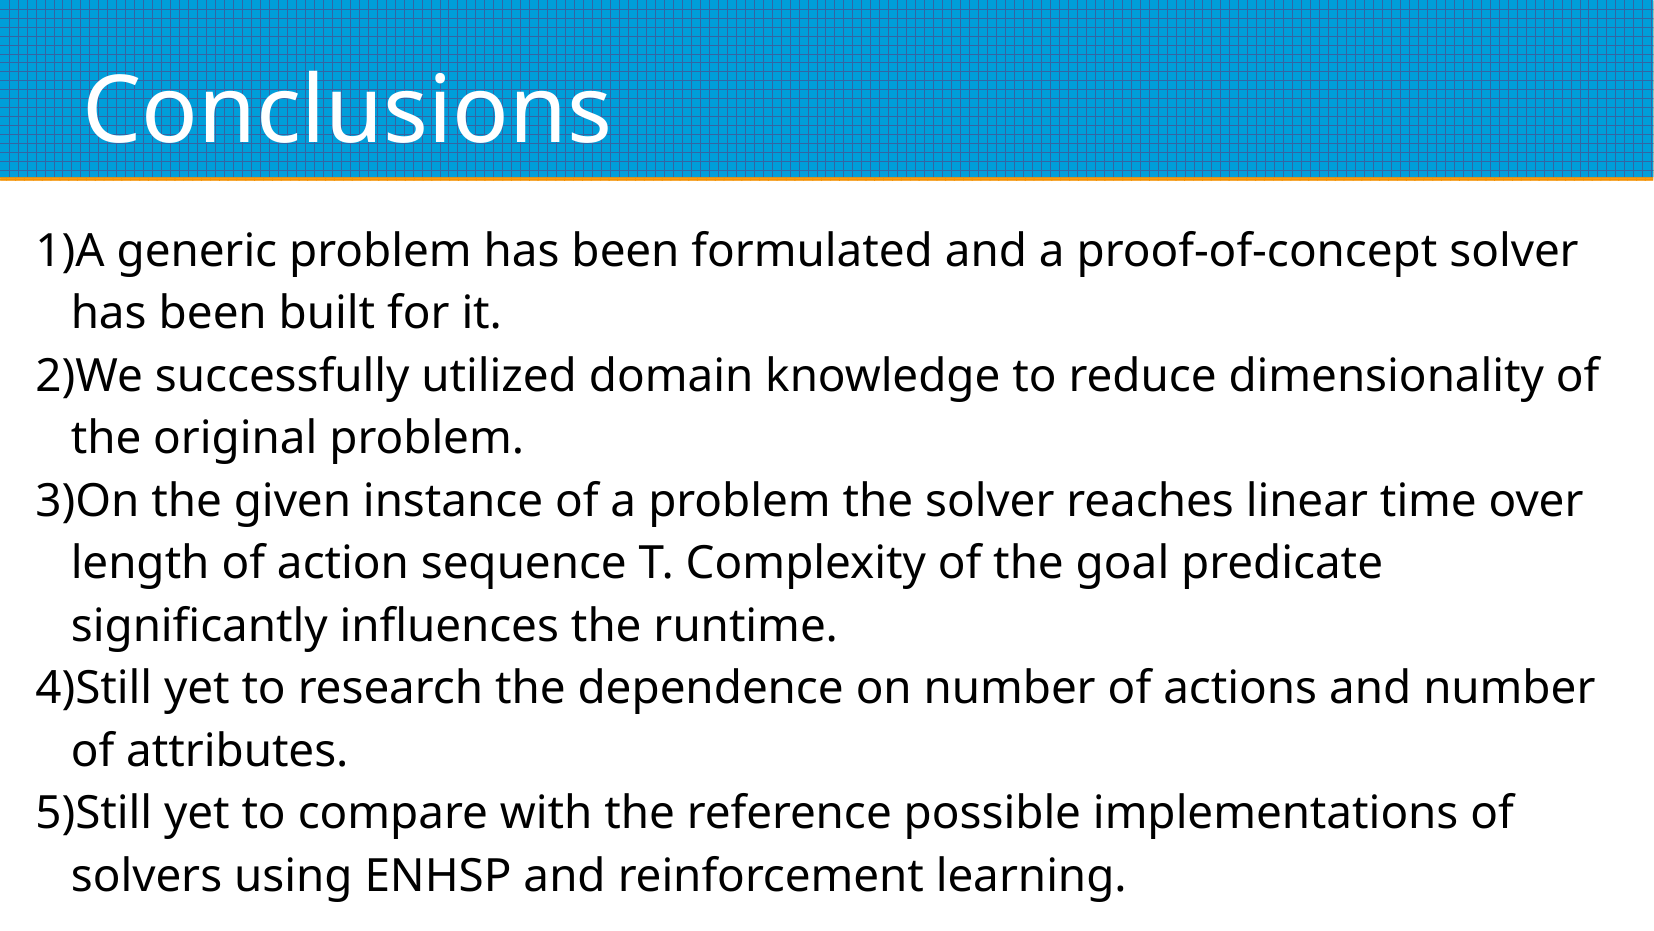

# Conclusions
A generic problem has been formulated and a proof-of-concept solver has been built for it.
We successfully utilized domain knowledge to reduce dimensionality of the original problem.
On the given instance of a problem the solver reaches linear time over length of action sequence T. Complexity of the goal predicate significantly influences the runtime.
Still yet to research the dependence on number of actions and number of attributes.
Still yet to compare with the reference possible implementations of solvers using ENHSP and reinforcement learning.